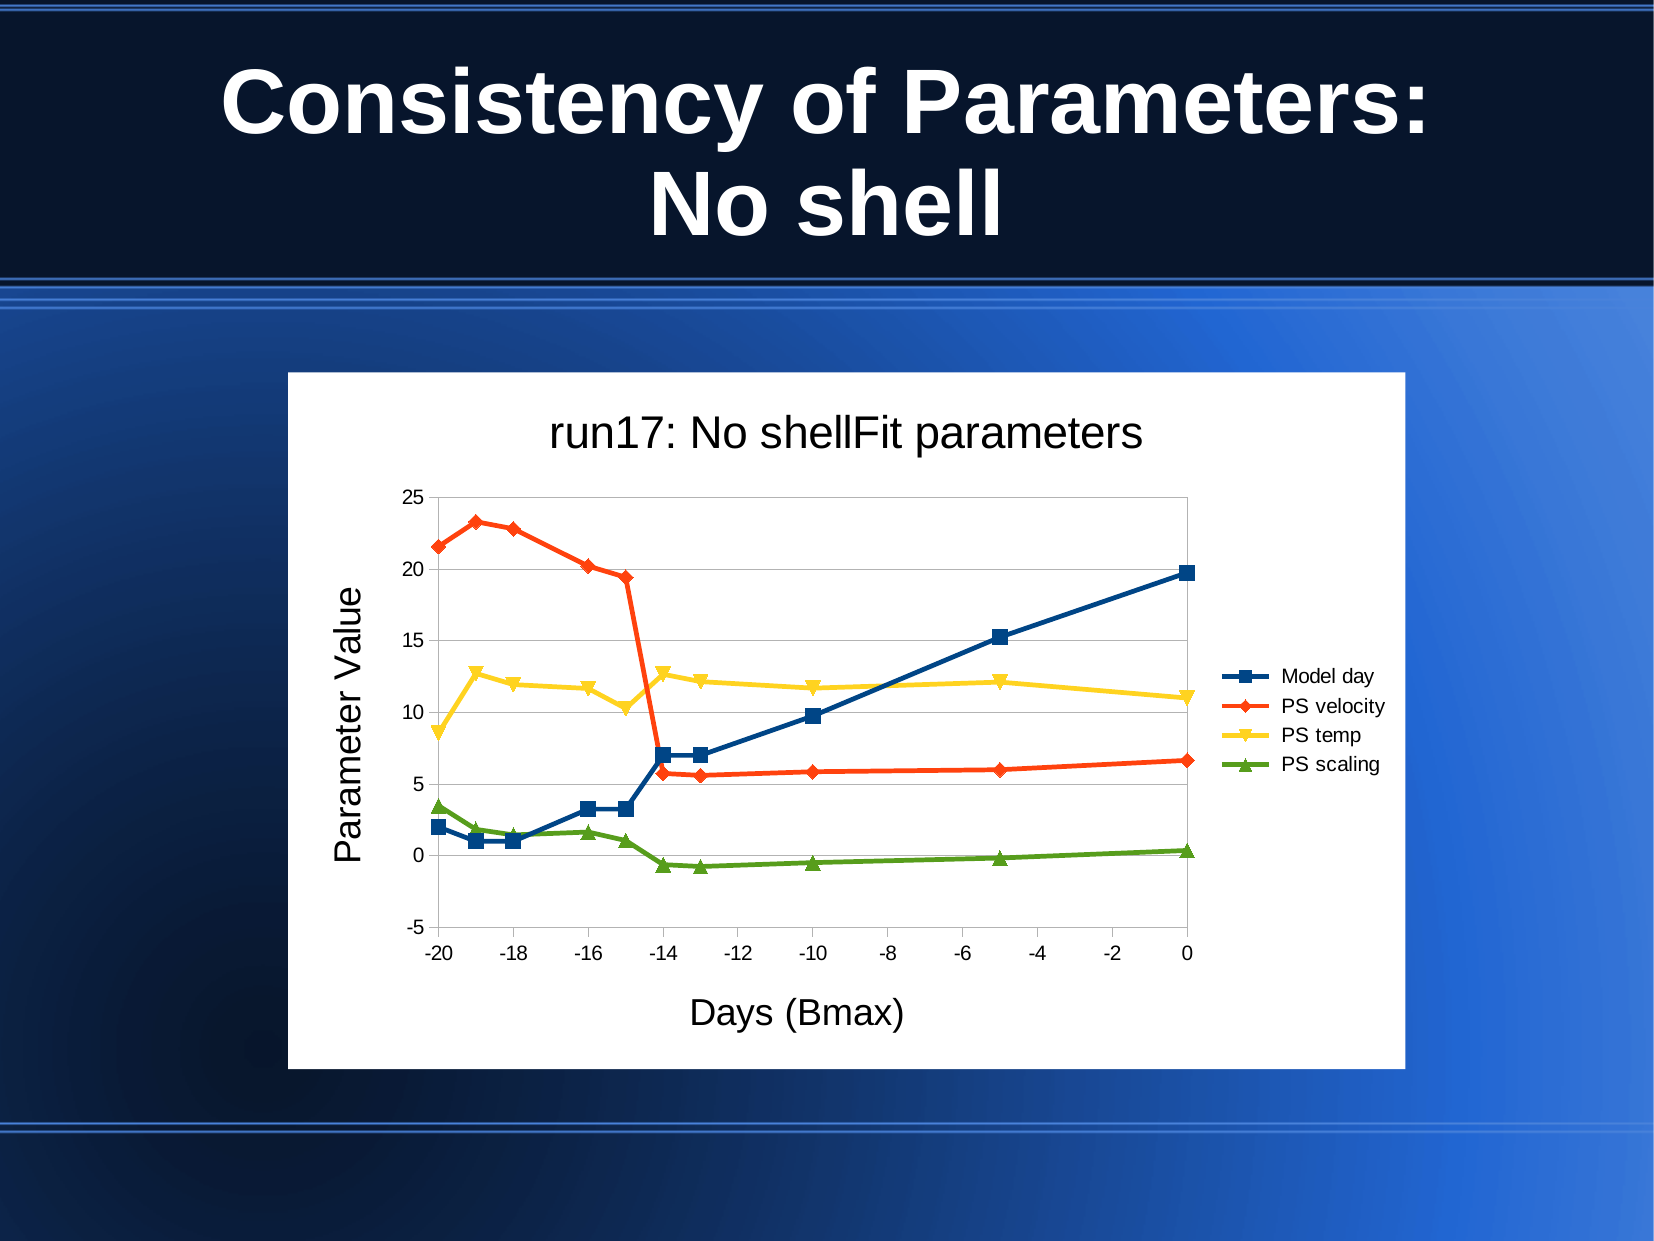

# Consistency of Parameters: No shell
### Chart: run17: No shellFit parameters
| Category | Model day | PS velocity | PS temp | PS scaling |
|---|---|---|---|---|